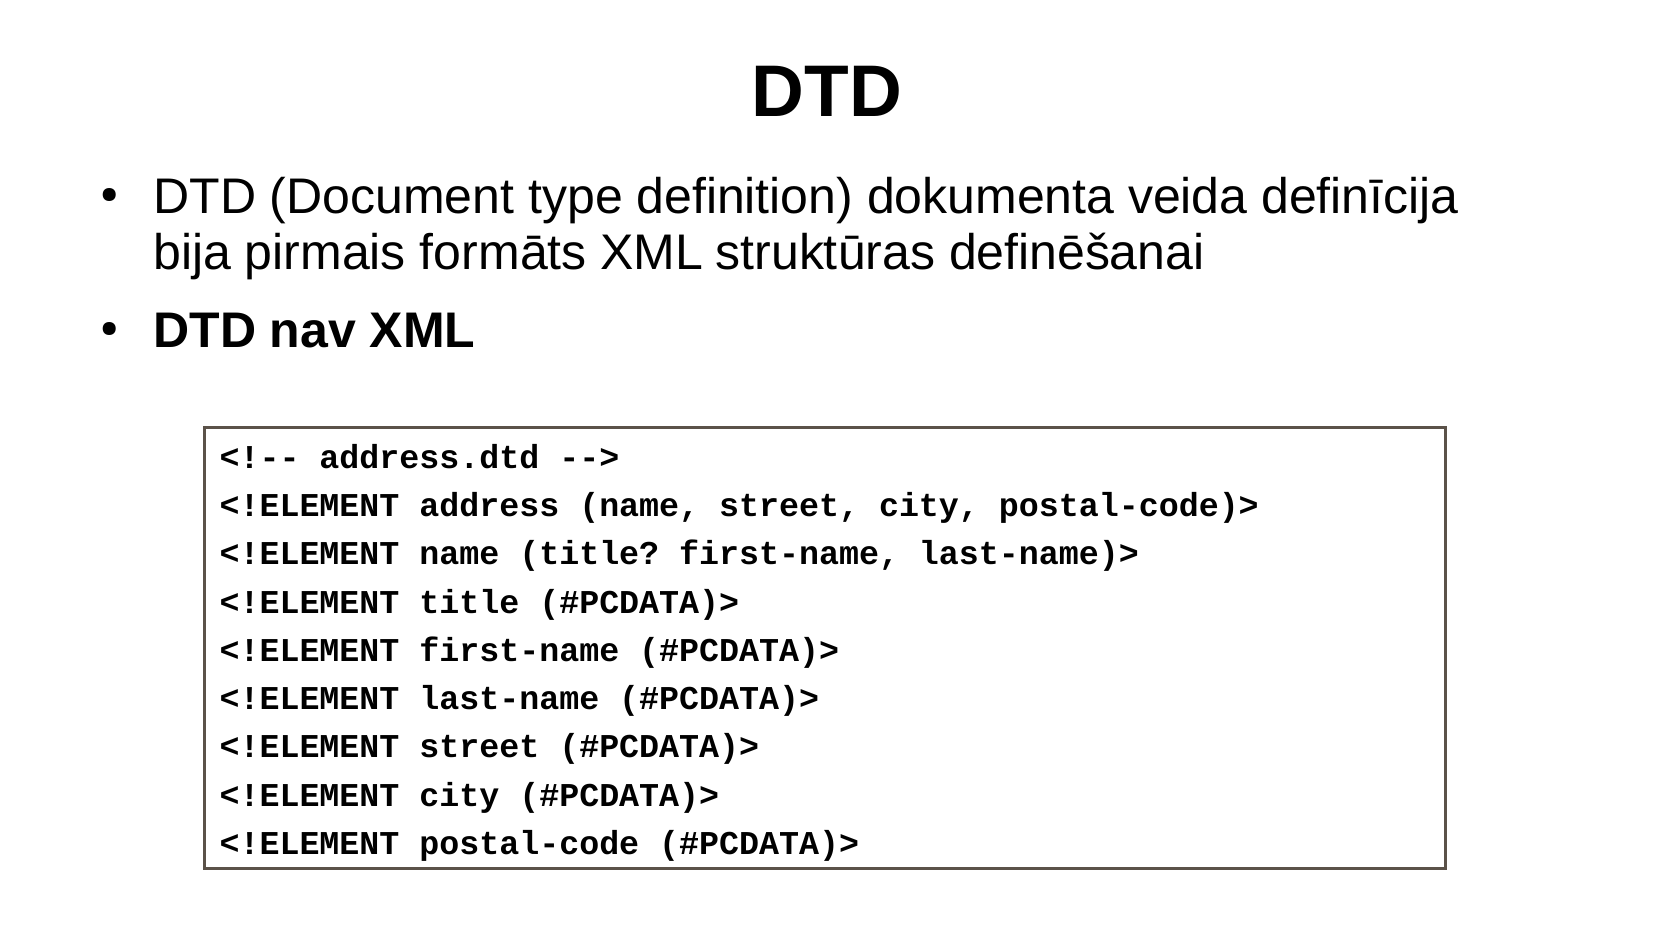

# DTD
DTD (Document type definition) dokumenta veida definīcija bija pirmais formāts XML struktūras definēšanai
DTD nav XML
<!-- address.dtd -->
<!ELEMENT address (name, street, city, postal-code)>
<!ELEMENT name (title? first-name, last-name)>
<!ELEMENT title (#PCDATA)>
<!ELEMENT first-name (#PCDATA)>
<!ELEMENT last-name (#PCDATA)>
<!ELEMENT street (#PCDATA)>
<!ELEMENT city (#PCDATA)>
<!ELEMENT postal-code (#PCDATA)>